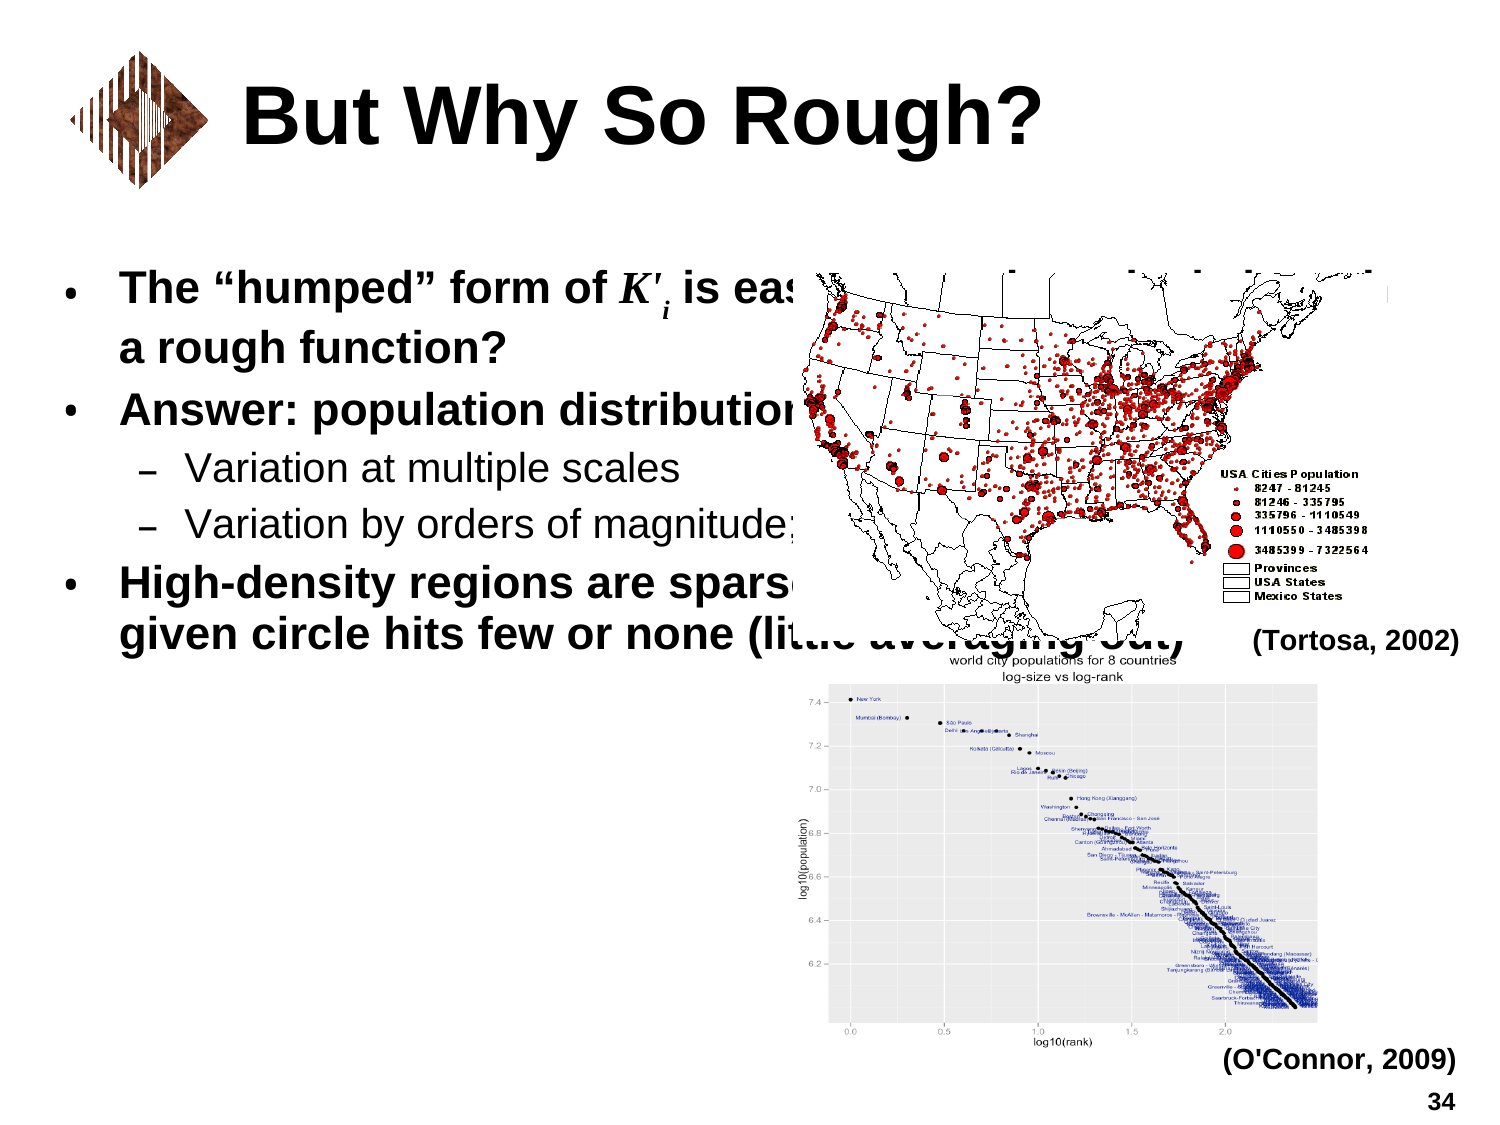

# But Why So Rough?
The “humped” form of K'i is easy to see, but why is it such a rough function?
Answer: population distribution is very, very “lumpy”
Variation at multiple scales
Variation by orders of magnitude; extremely heavy tails
High-density regions are sparse on the landscape - so a given circle hits few or none (little averaging out)
(Tortosa, 2002)
(O'Connor, 2009)